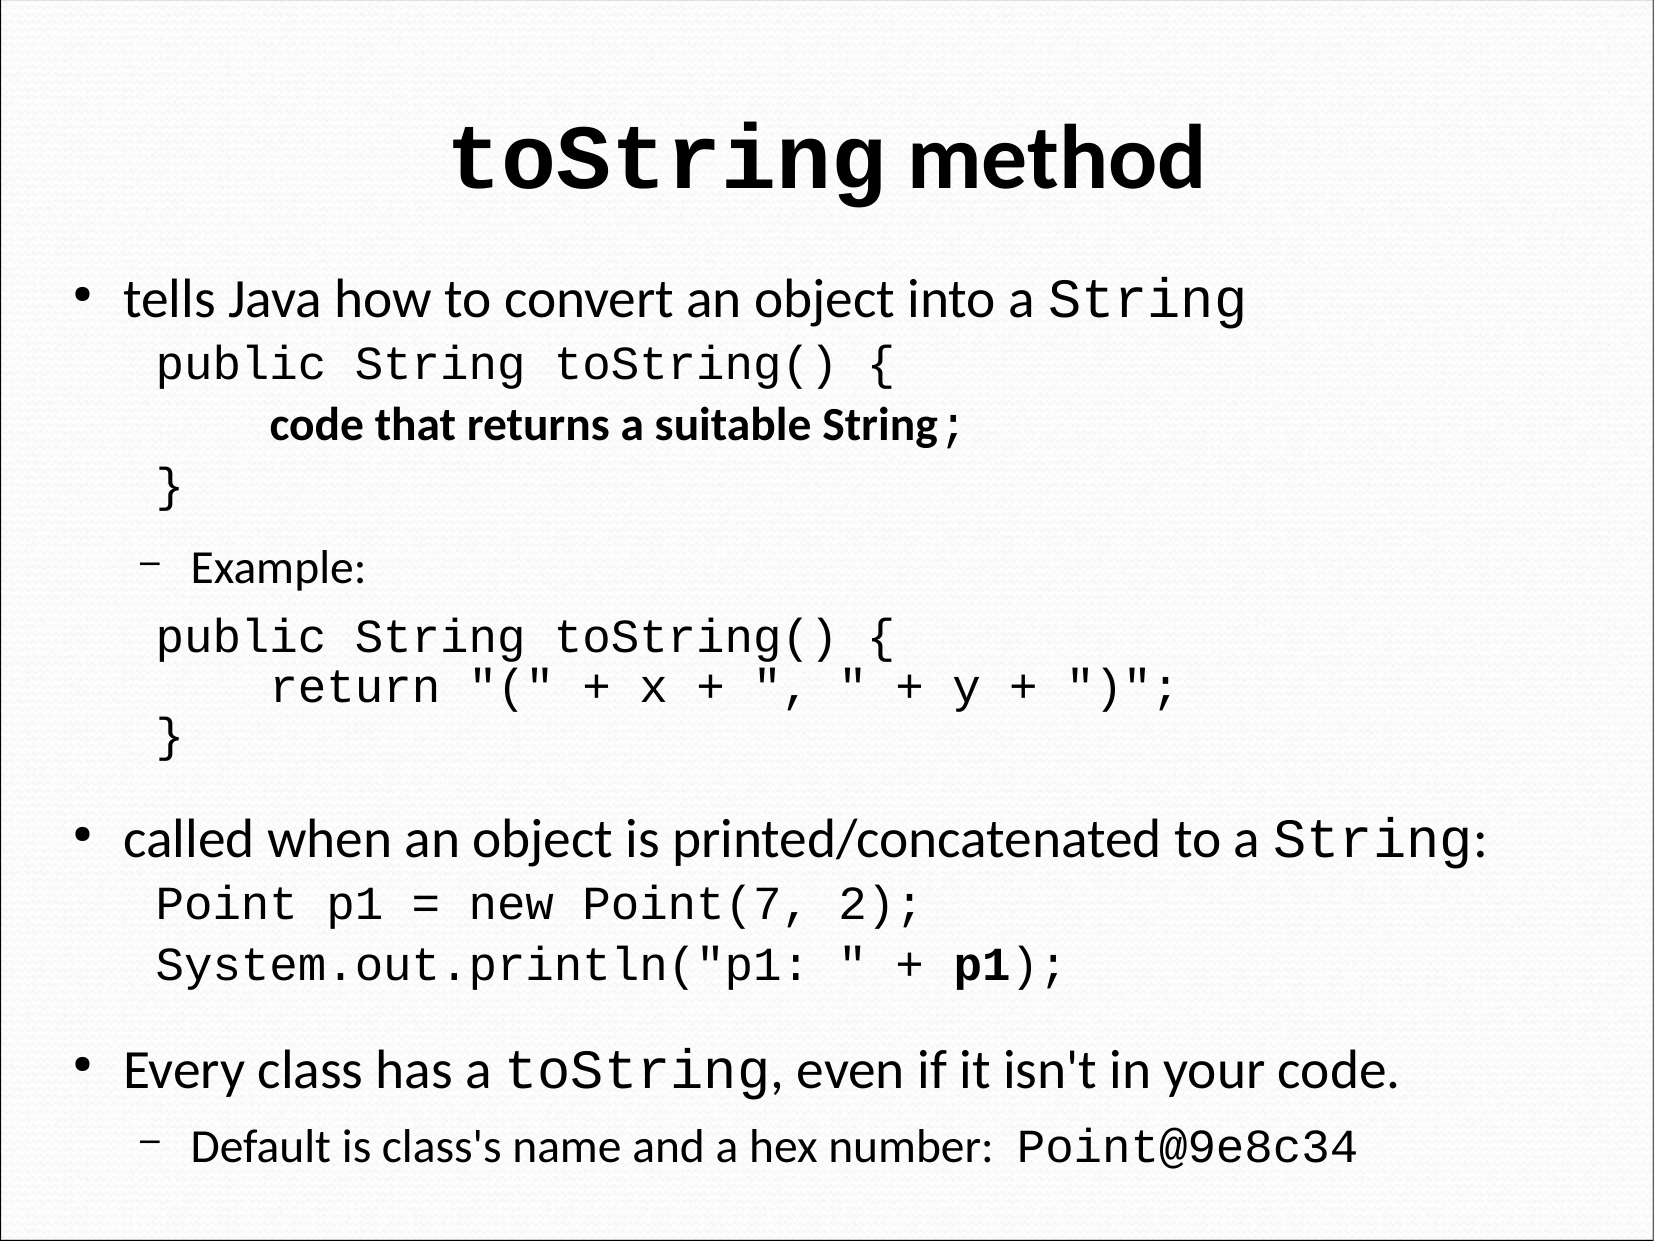

# toString method
tells Java how to convert an object into a String
	public String toString() {
	 code that returns a suitable String;
	}
Example:
	public String toString() {
	 return "(" + x + ", " + y + ")";
	}
called when an object is printed/concatenated to a String:
	Point p1 = new Point(7, 2);
	System.out.println("p1: " + p1);
Every class has a toString, even if it isn't in your code.
Default is class's name and a hex number: Point@9e8c34